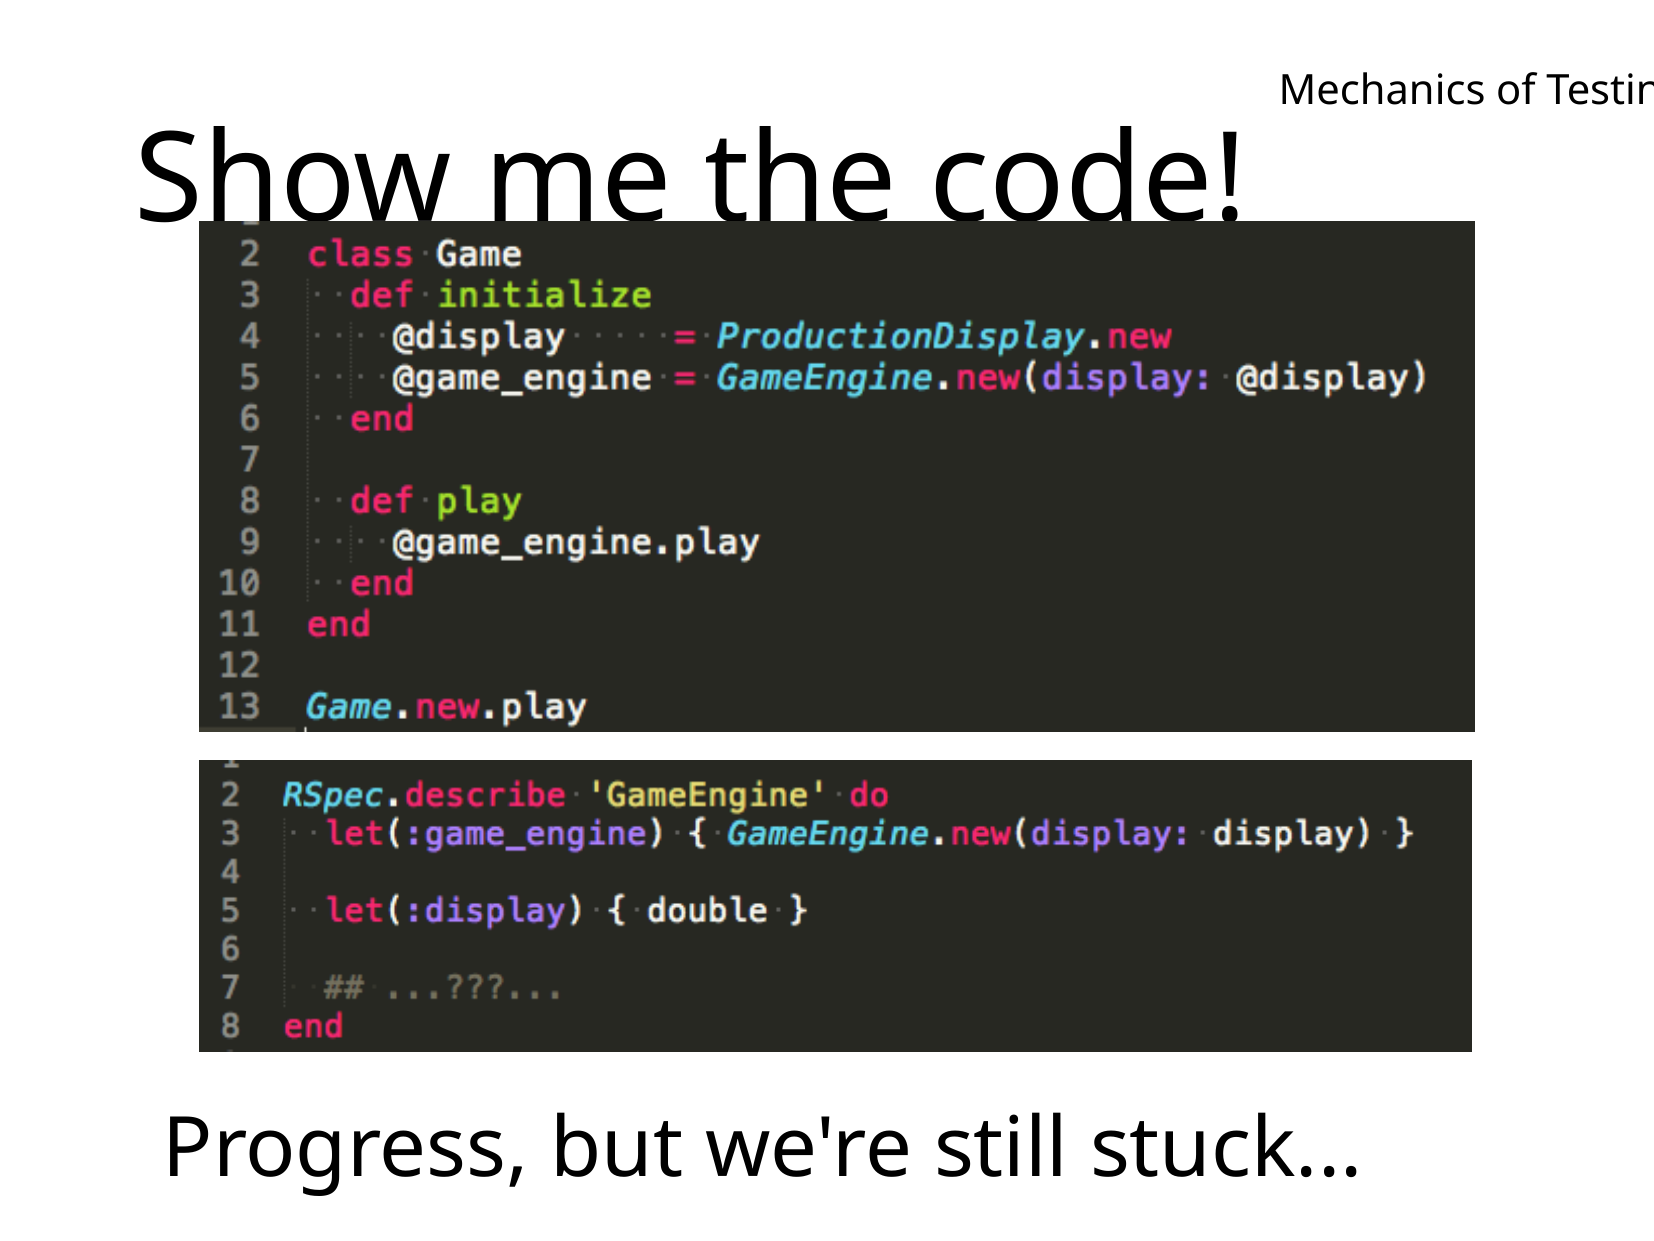

Mechanics of Testing
Show me the code!
Progress, but we're still stuck...